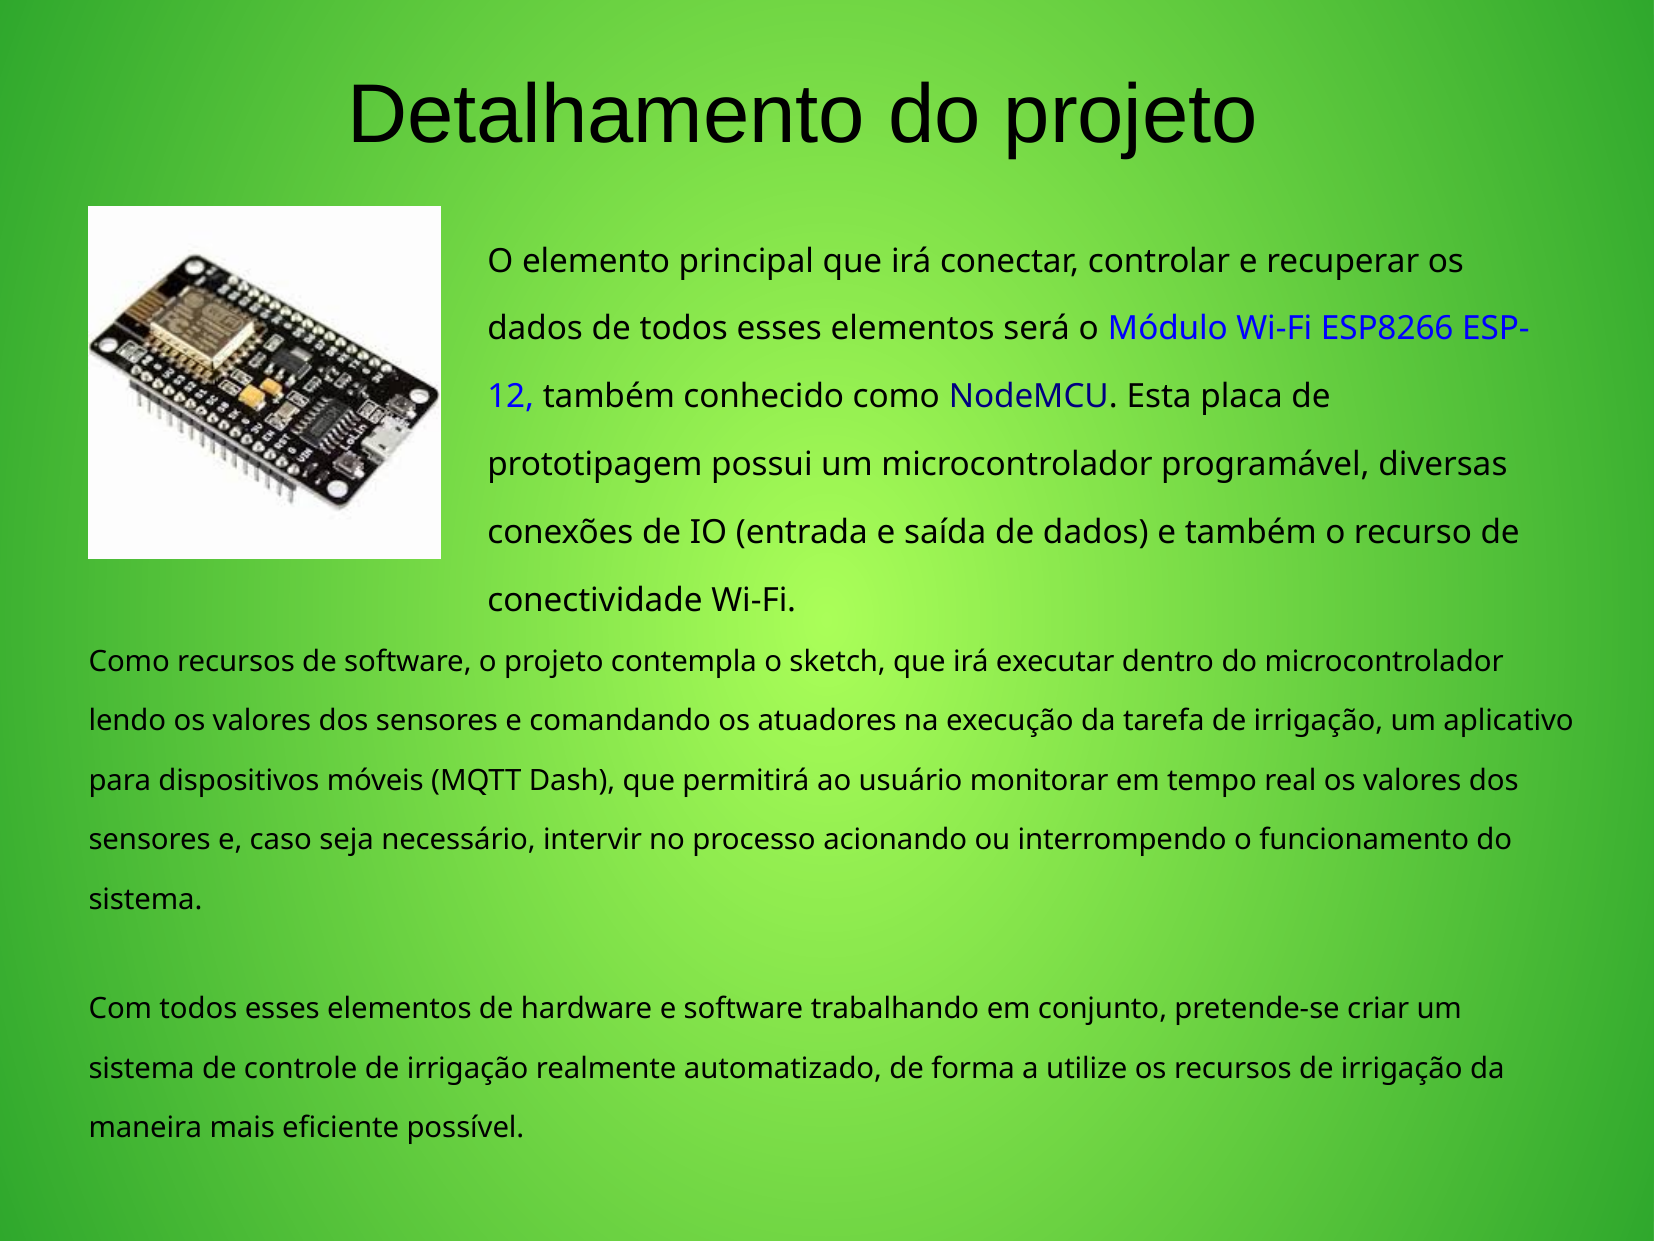

# Detalhamento do projeto
O elemento principal que irá conectar, controlar e recuperar os dados de todos esses elementos será o Módulo Wi-Fi ESP8266 ESP-12, também conhecido como NodeMCU. Esta placa de prototipagem possui um microcontrolador programável, diversas conexões de IO (entrada e saída de dados) e também o recurso de conectividade Wi-Fi.
Como recursos de software, o projeto contempla o sketch, que irá executar dentro do microcontrolador lendo os valores dos sensores e comandando os atuadores na execução da tarefa de irrigação, um aplicativo para dispositivos móveis (MQTT Dash), que permitirá ao usuário monitorar em tempo real os valores dos sensores e, caso seja necessário, intervir no processo acionando ou interrompendo o funcionamento do sistema.
Com todos esses elementos de hardware e software trabalhando em conjunto, pretende-se criar um sistema de controle de irrigação realmente automatizado, de forma a utilize os recursos de irrigação da maneira mais eficiente possível.